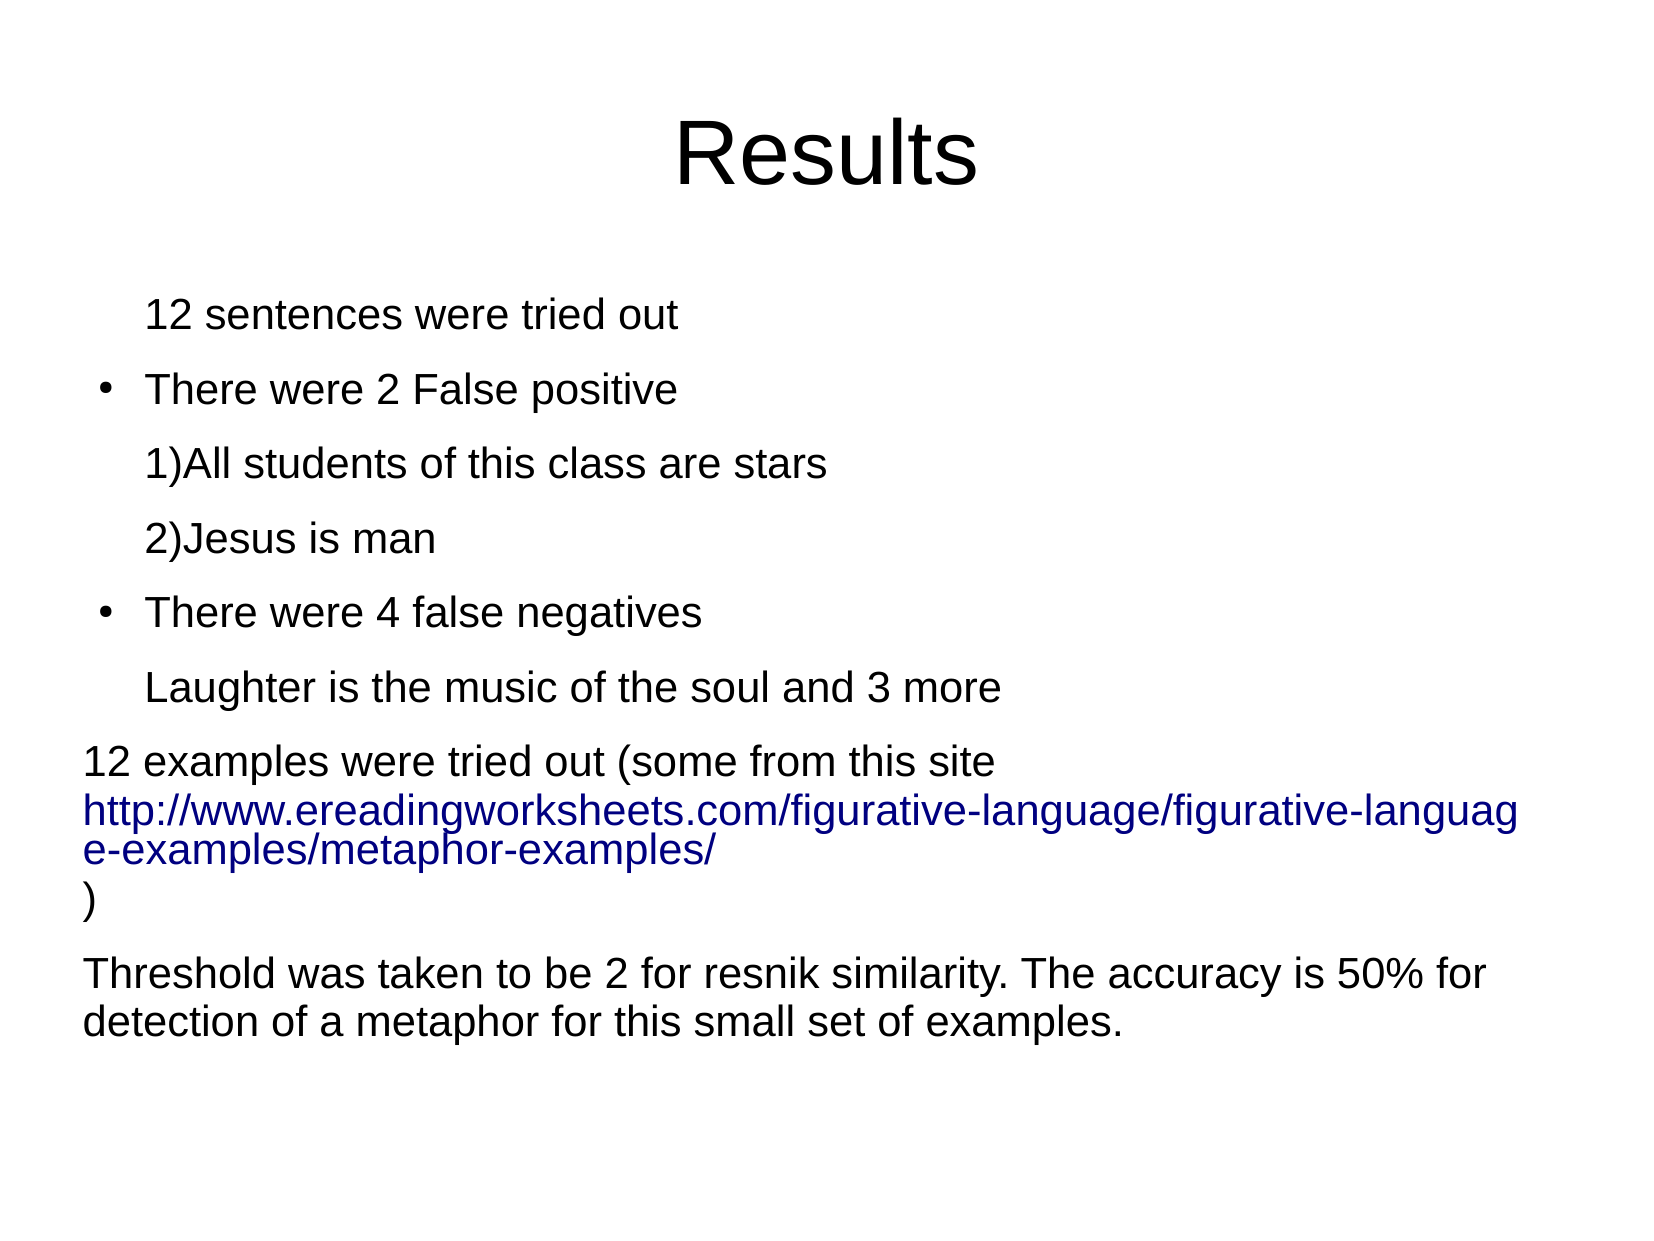

# Results
12 sentences were tried out
There were 2 False positive
1)All students of this class are stars
2)Jesus is man
There were 4 false negatives
Laughter is the music of the soul and 3 more
12 examples were tried out (some from this site http://www.ereadingworksheets.com/figurative-language/figurative-language-examples/metaphor-examples/)
Threshold was taken to be 2 for resnik similarity. The accuracy is 50% for detection of a metaphor for this small set of examples.